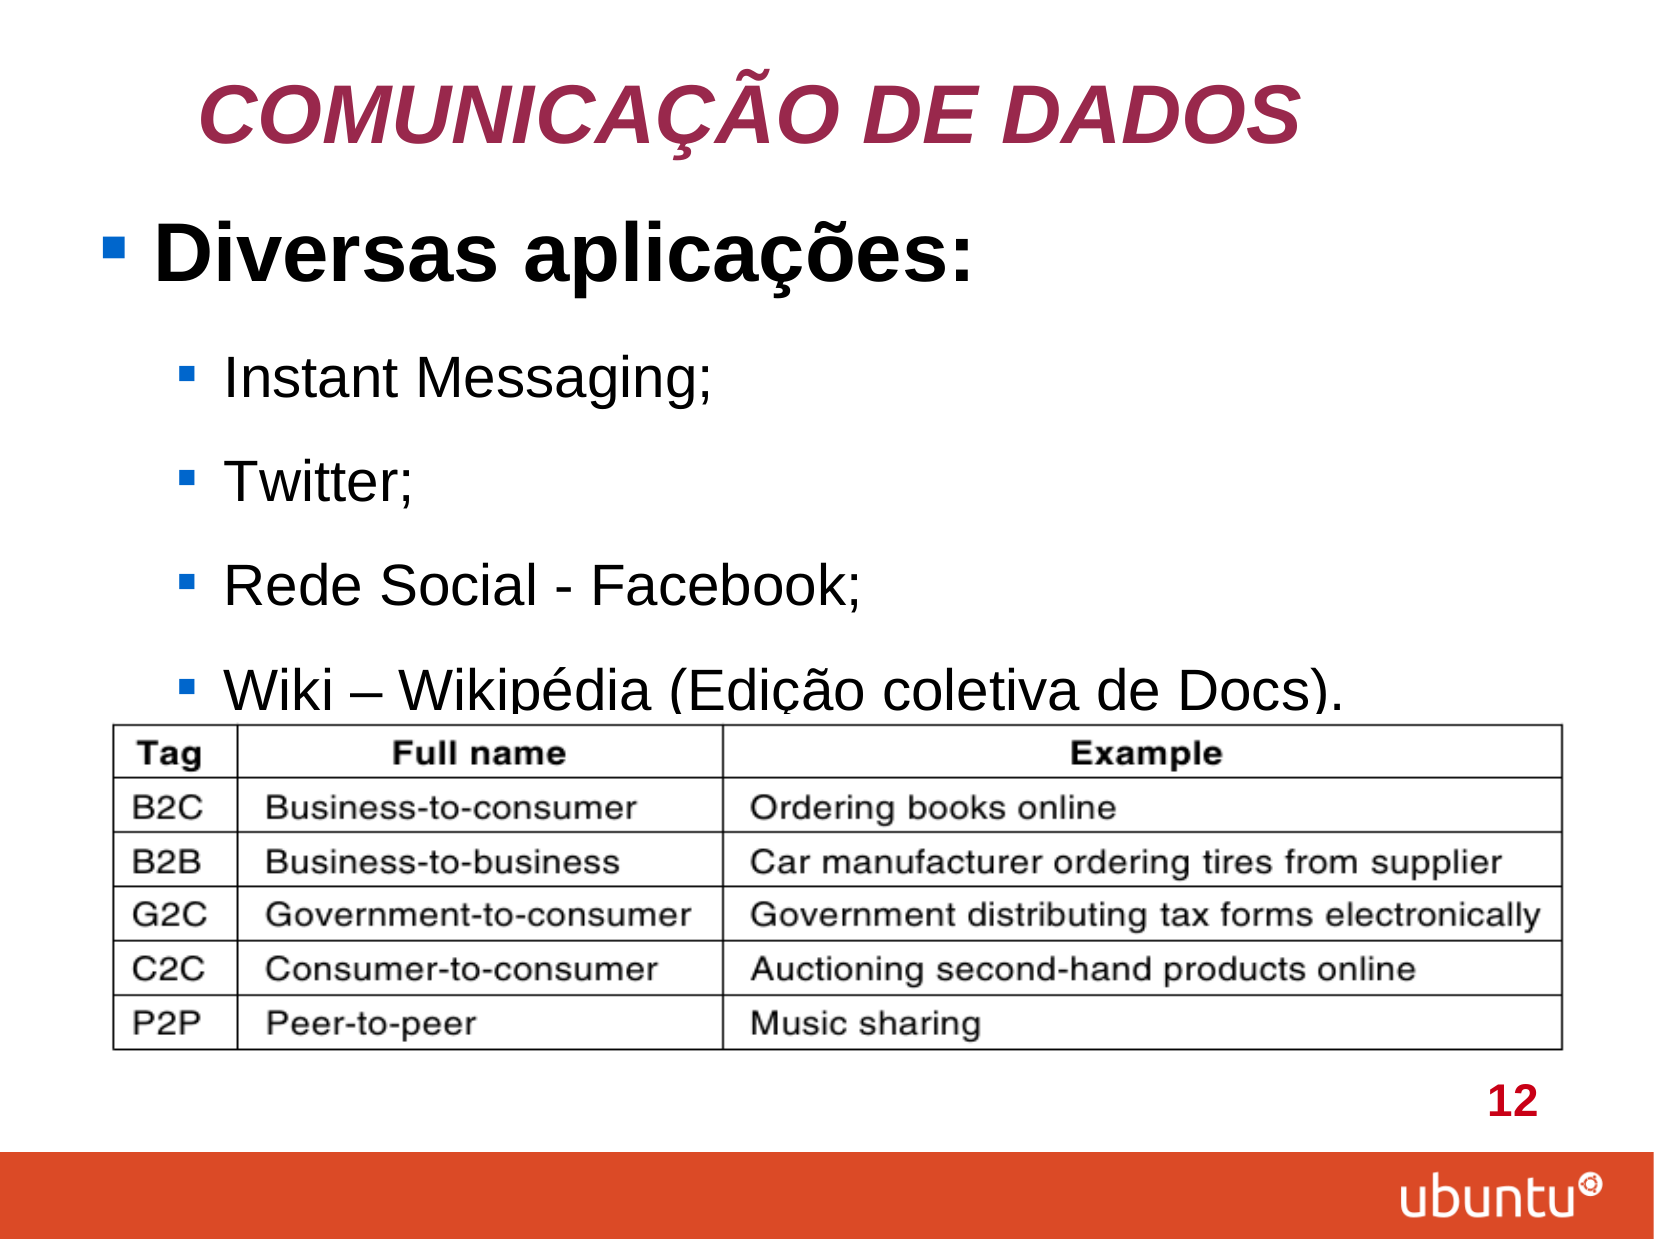

# COMUNICAÇÃO DE DADOS
Diversas aplicações:
Instant Messaging;
Twitter;
Rede Social - Facebook;
Wiki – Wikipédia (Edição coletiva de Docs).